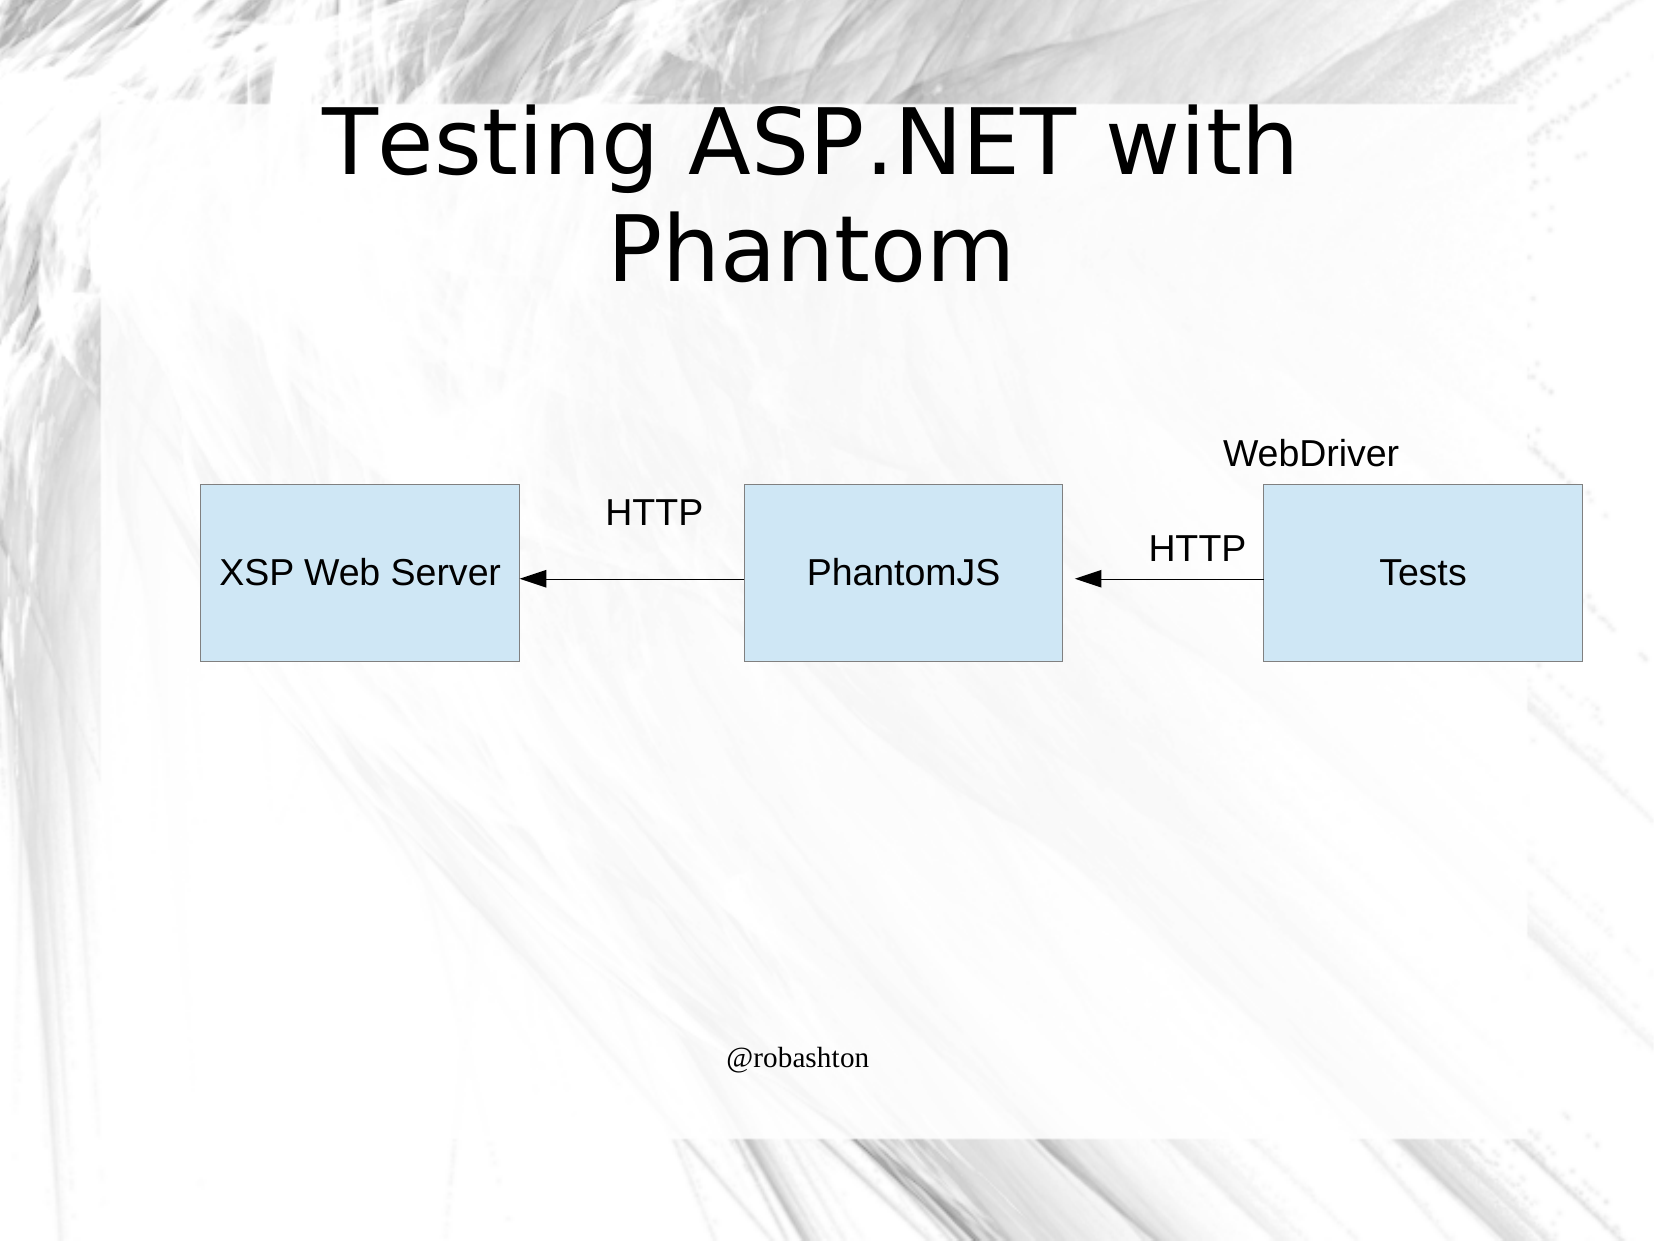

# Testing ASP.NET with Phantom
WebDriver
XSP Web Server
HTTP
PhantomJS
Tests
HTTP
@robashton